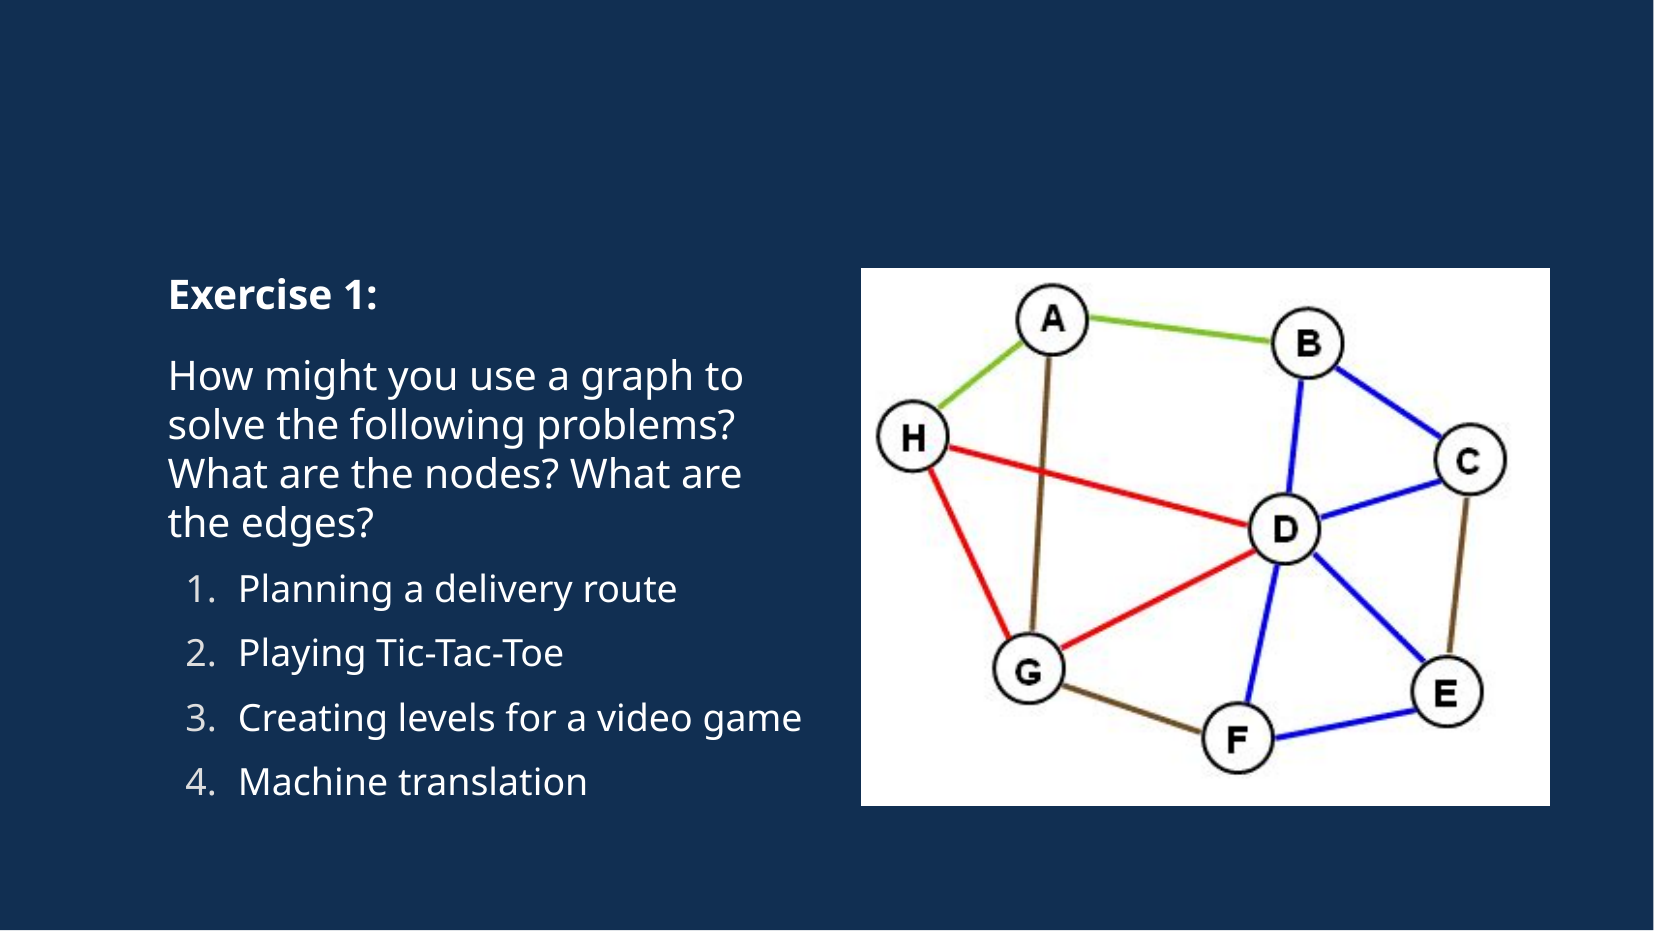

#
Exercise 1:
How might you use a graph to solve the following problems? What are the nodes? What are the edges?
Planning a delivery route
Playing Tic-Tac-Toe
Creating levels for a video game
Machine translation